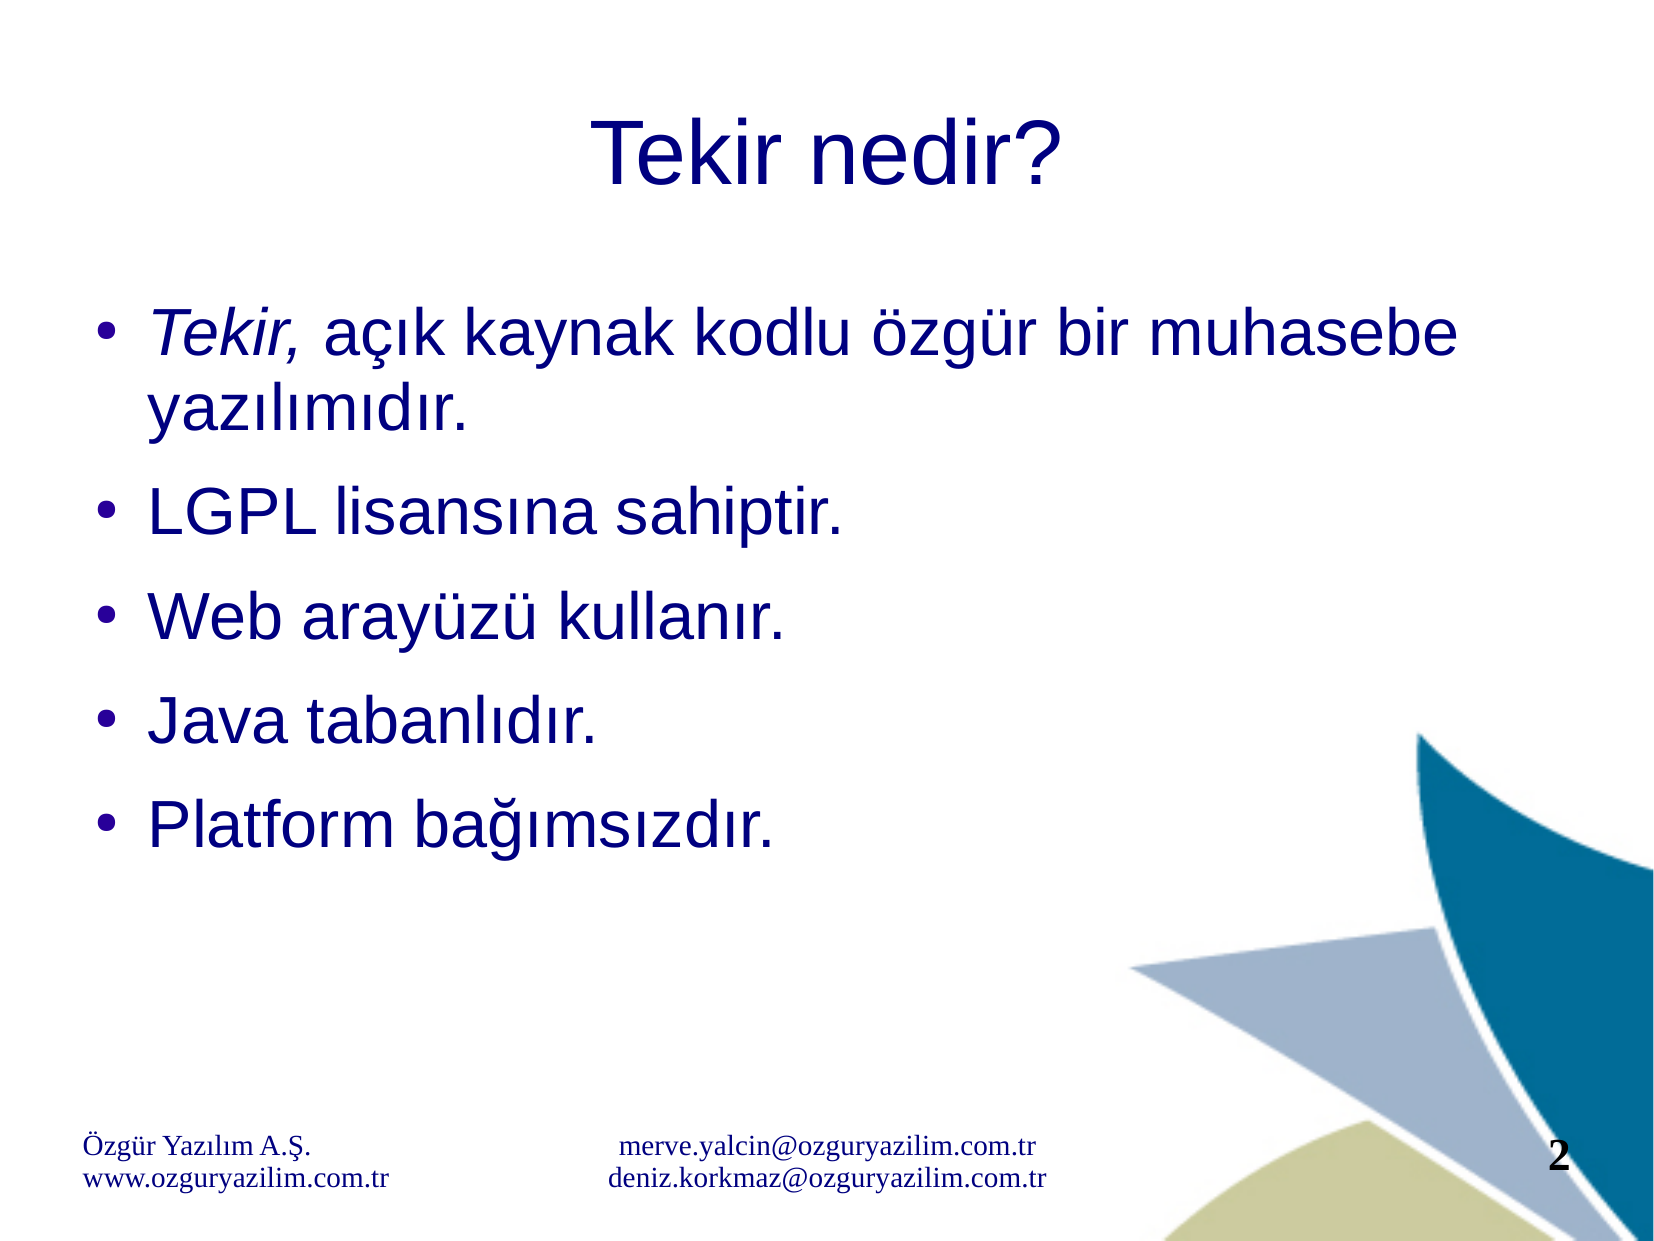

# Tekir nedir?
Tekir, açık kaynak kodlu özgür bir muhasebe yazılımıdır.
LGPL lisansına sahiptir.
Web arayüzü kullanır.
Java tabanlıdır.
Platform bağımsızdır.
2